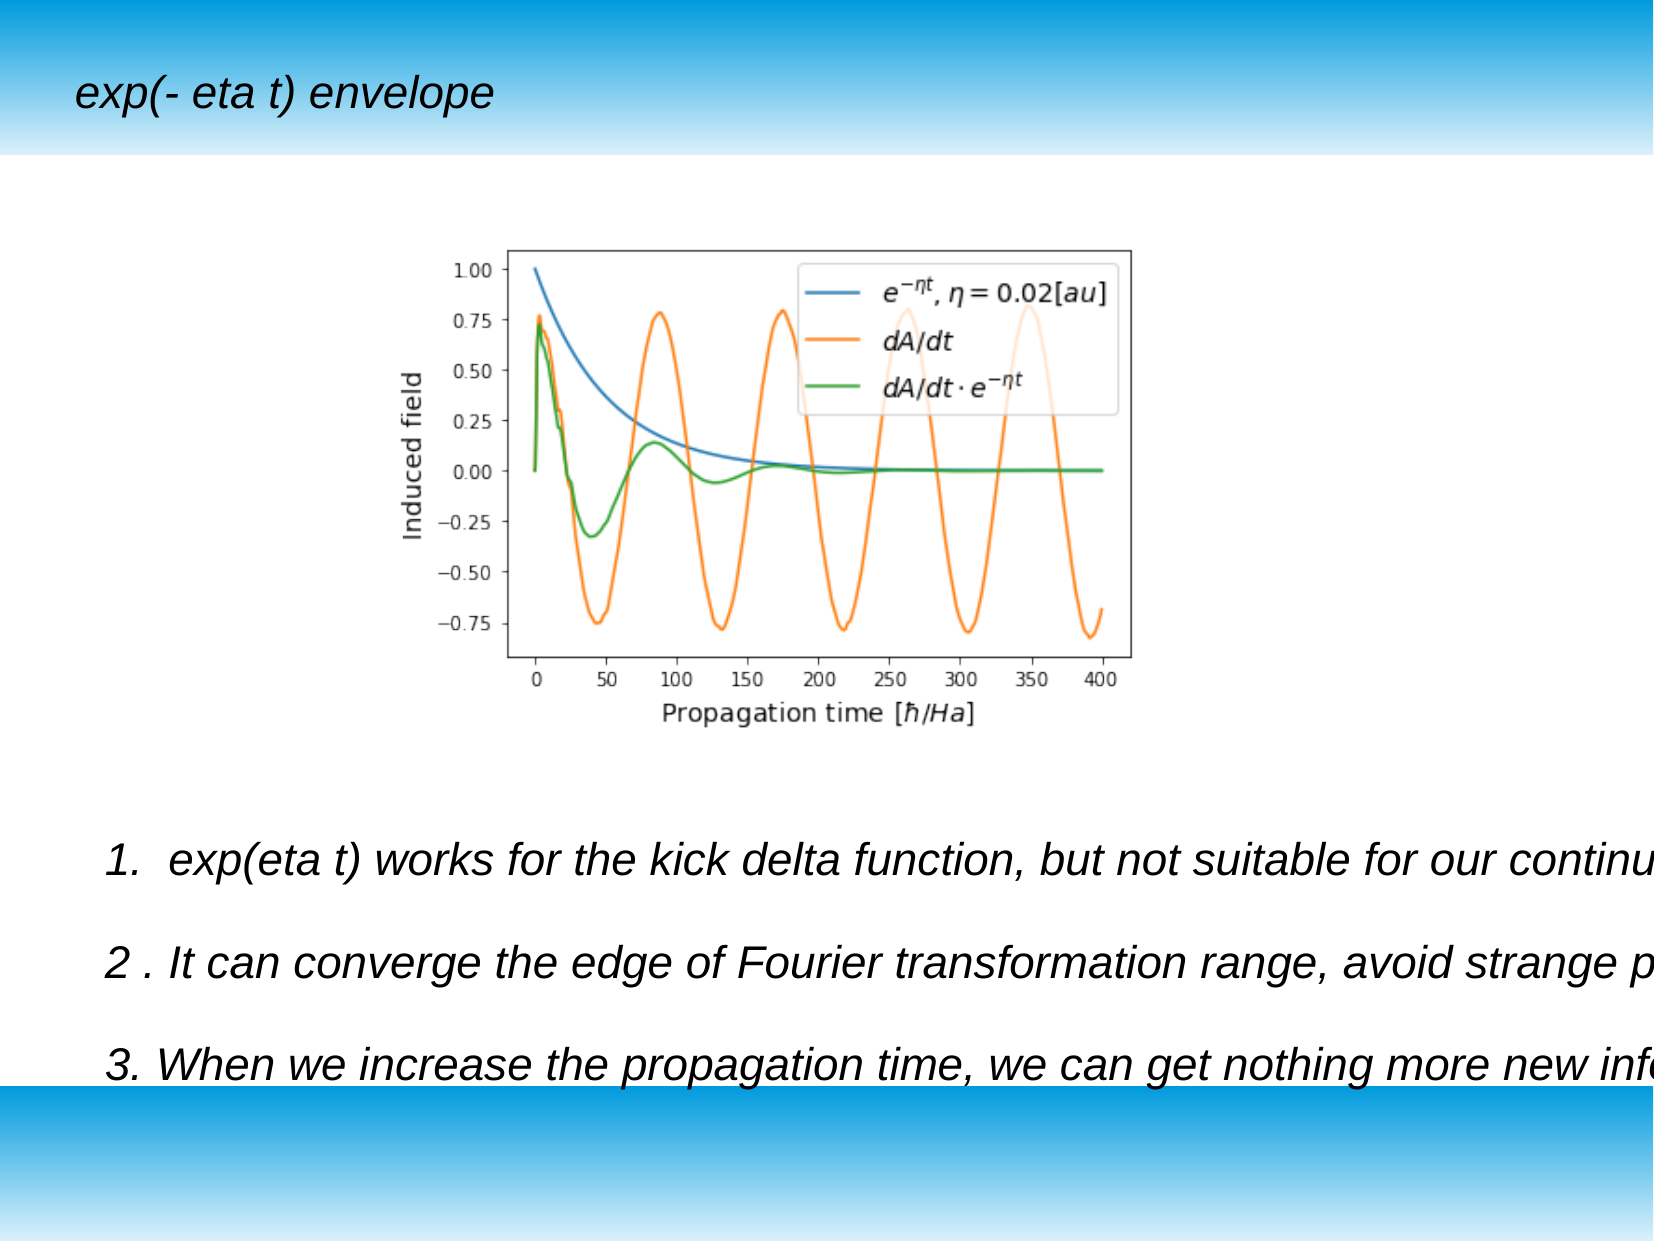

exp(- eta t) envelope
1. exp(eta t) works for the kick delta function, but not suitable for our continuous laser pulse!
2 . It can converge the edge of Fourier transformation range, avoid strange peaks after FT!
3. When we increase the propagation time, we can get nothing more new information, they all lost!